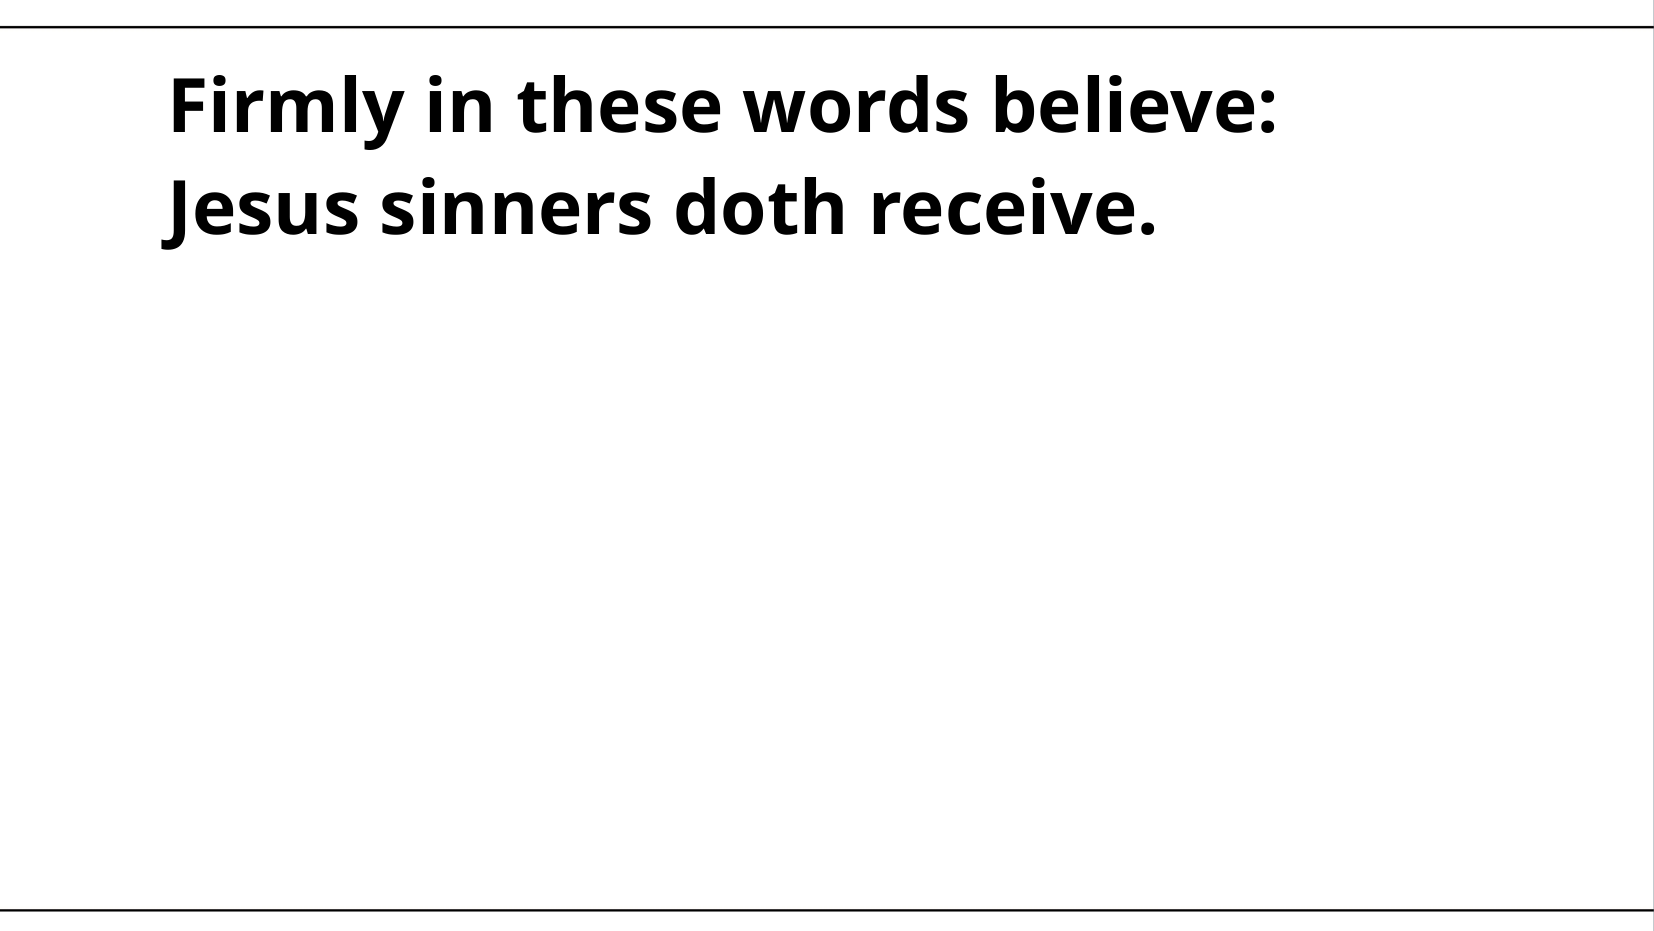

Firmly in these words believe:
 Jesus sinners doth receive.